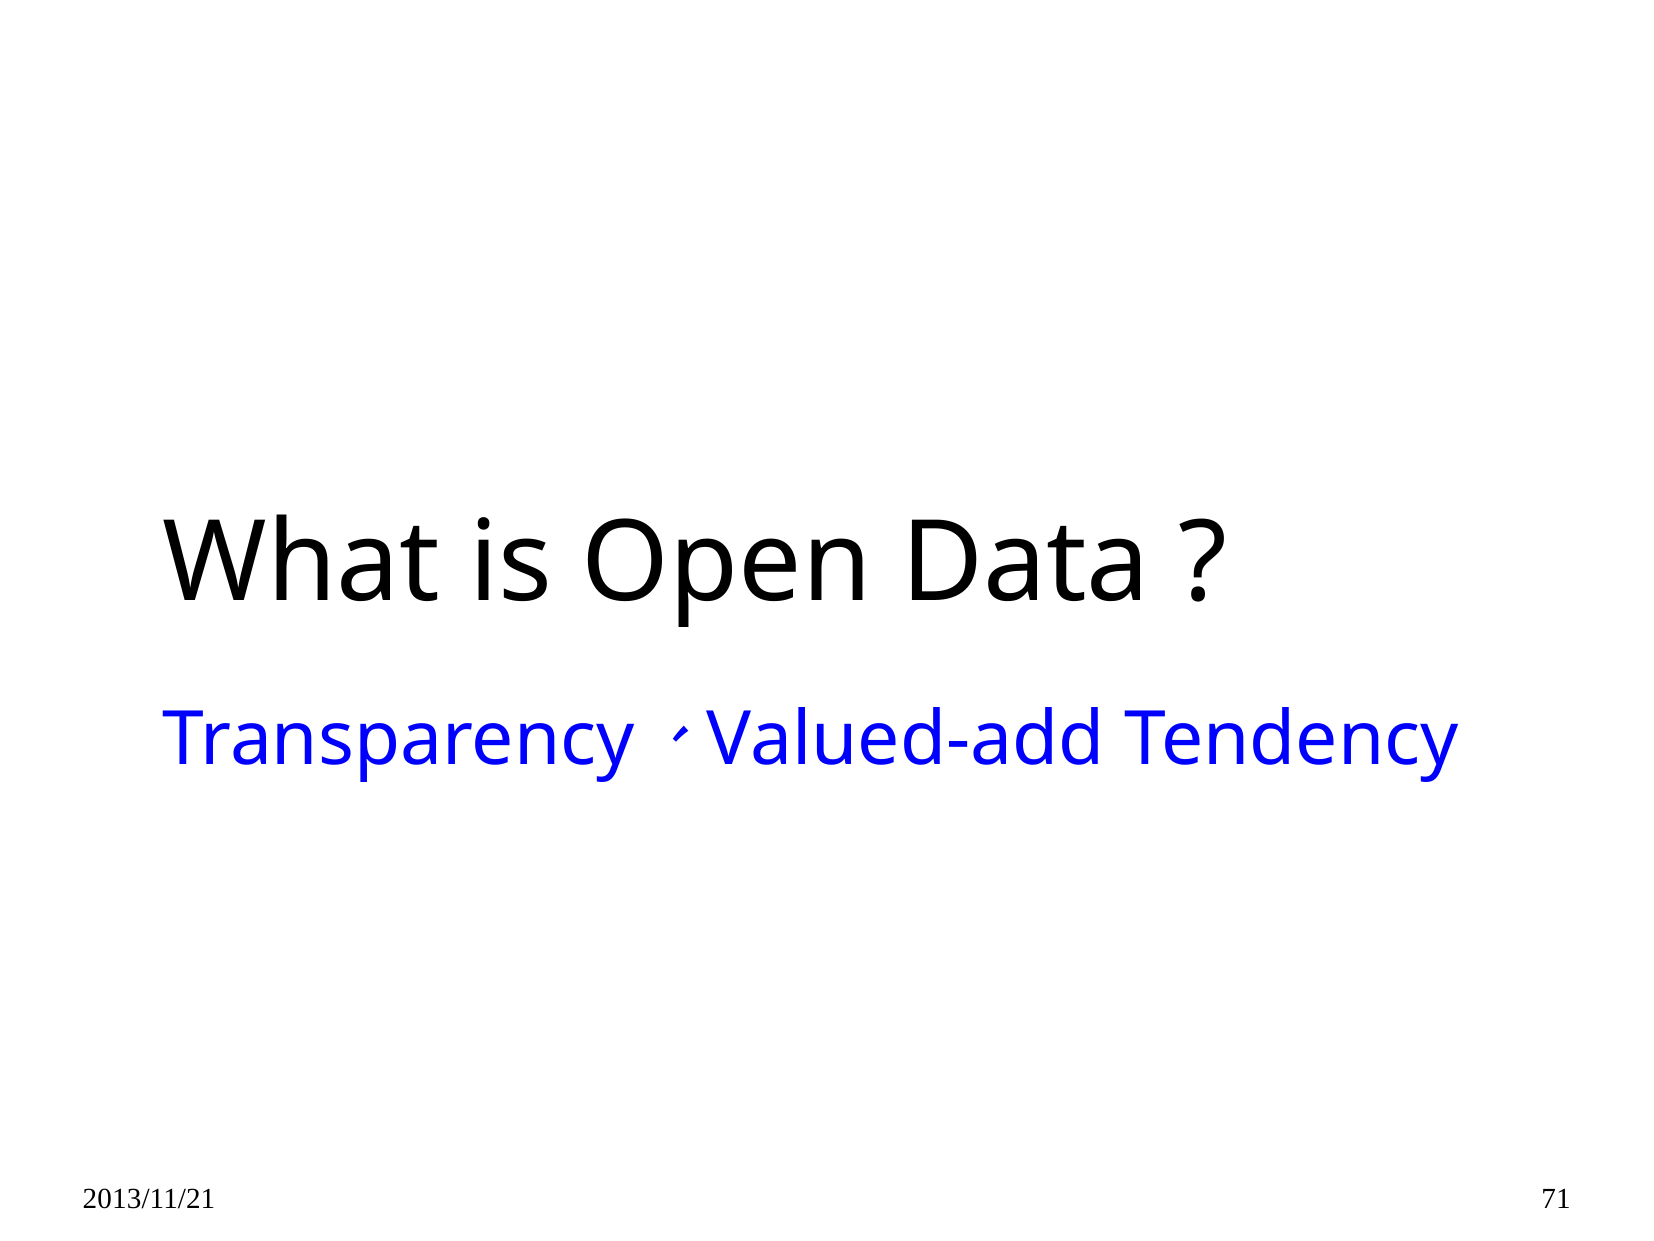

What is Open Data ?
Transparency、Valued-add Tendency
2013/11/21
71